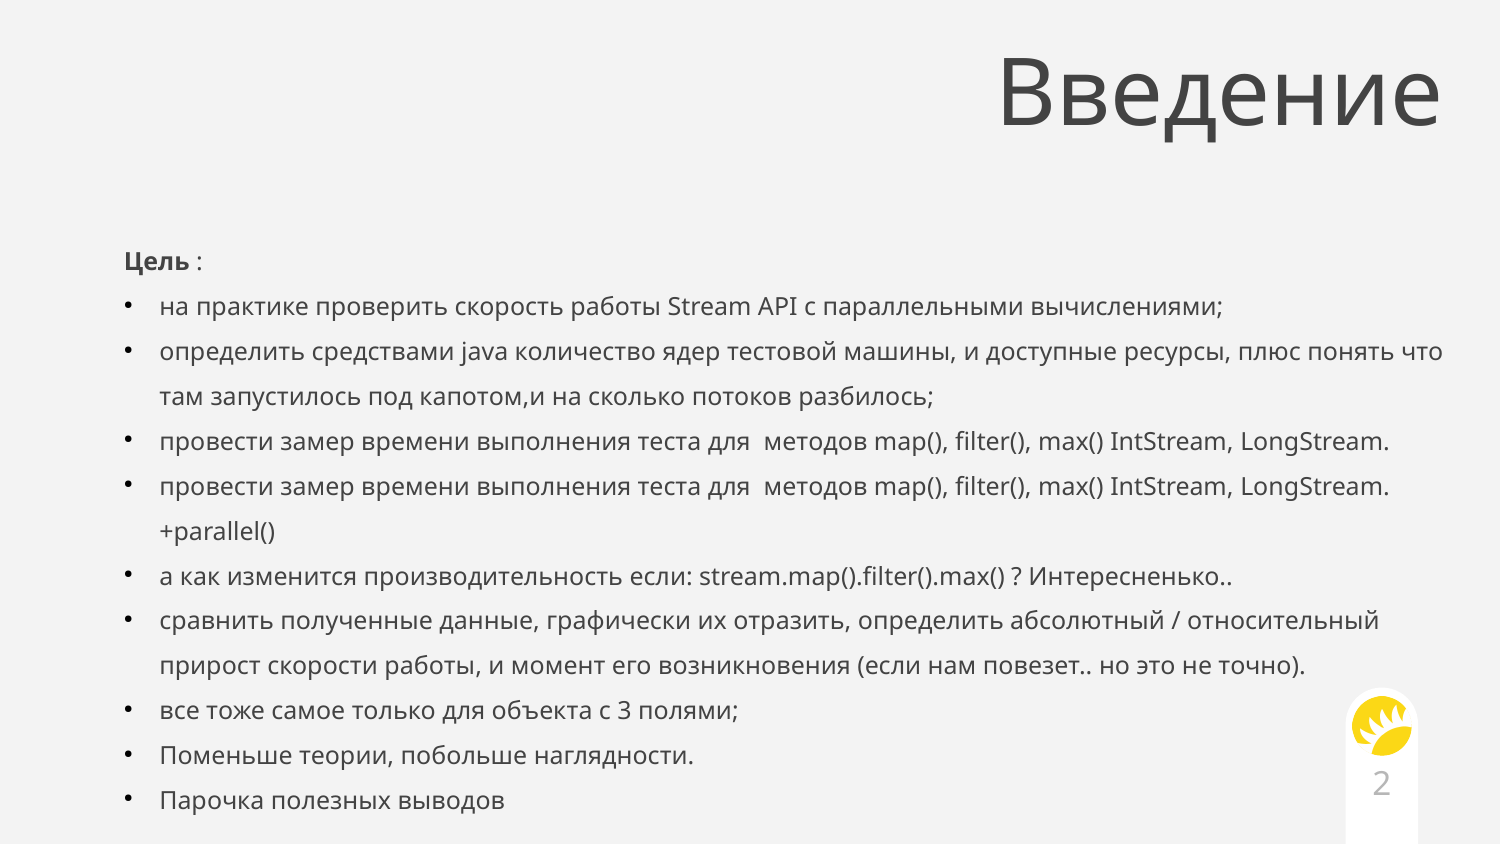

Введение
Цель :
на практике проверить скорость работы Stream API с параллельными вычислениями;
определить средствами java количество ядер тестовой машины, и доступные ресурсы, плюс понять что там запустилось под капотом,и на сколько потоков разбилось;
провести замер времени выполнения теста для методов map(), filter(), max() IntStream, LongStream.
провести замер времени выполнения теста для методов map(), filter(), max() IntStream, LongStream. +parallel()
а как изменится производительность если: stream.map().filter().max() ? Интересненько..
сравнить полученные данные, графически их отразить, определить абсолютный / относительный прирост скорости работы, и момент его возникновения (если нам повезет.. но это не точно).
все тоже самое только для объекта с 3 полями;
Поменьше теории, побольше наглядности.
Парочка полезных выводов
2